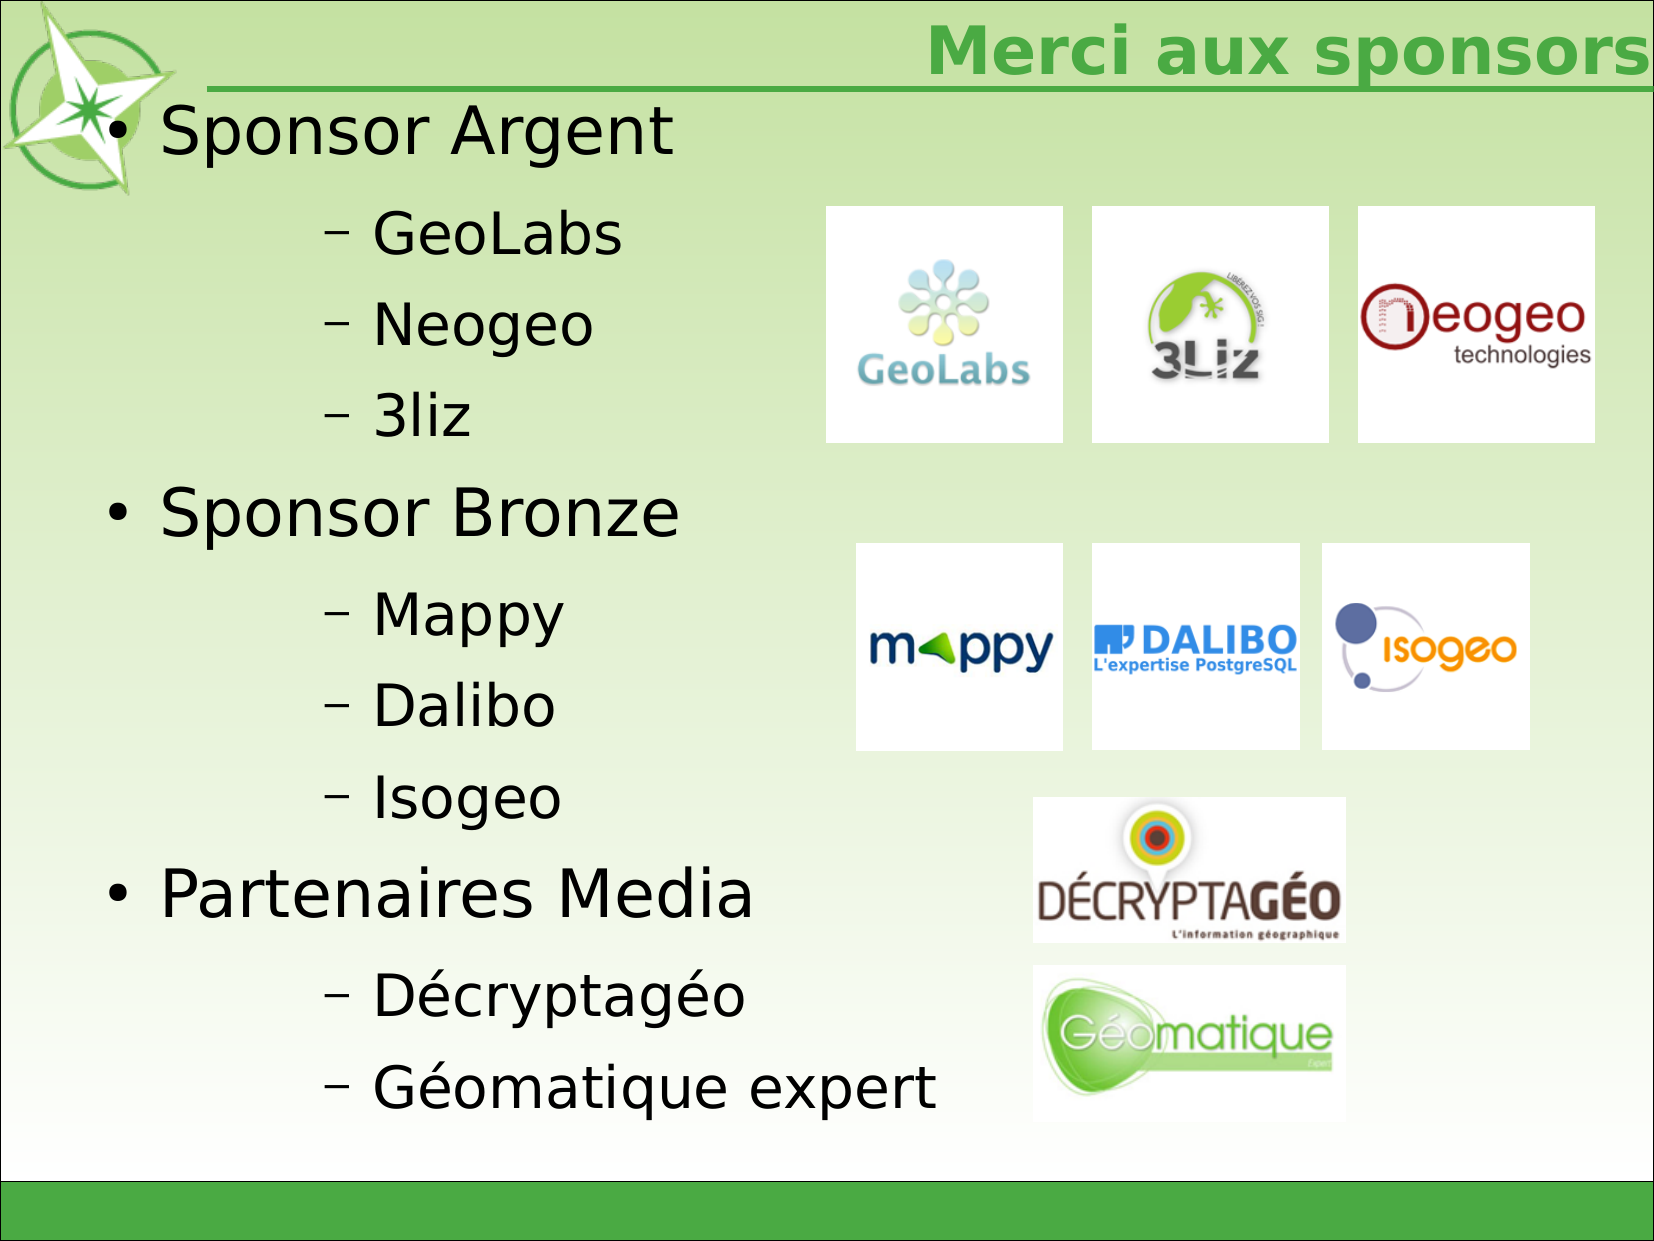

# Merci aux sponsors
Sponsor Argent
GeoLabs
Neogeo
3liz
Sponsor Bronze
Mappy
Dalibo
Isogeo
Partenaires Media
Décryptagéo
Géomatique expert